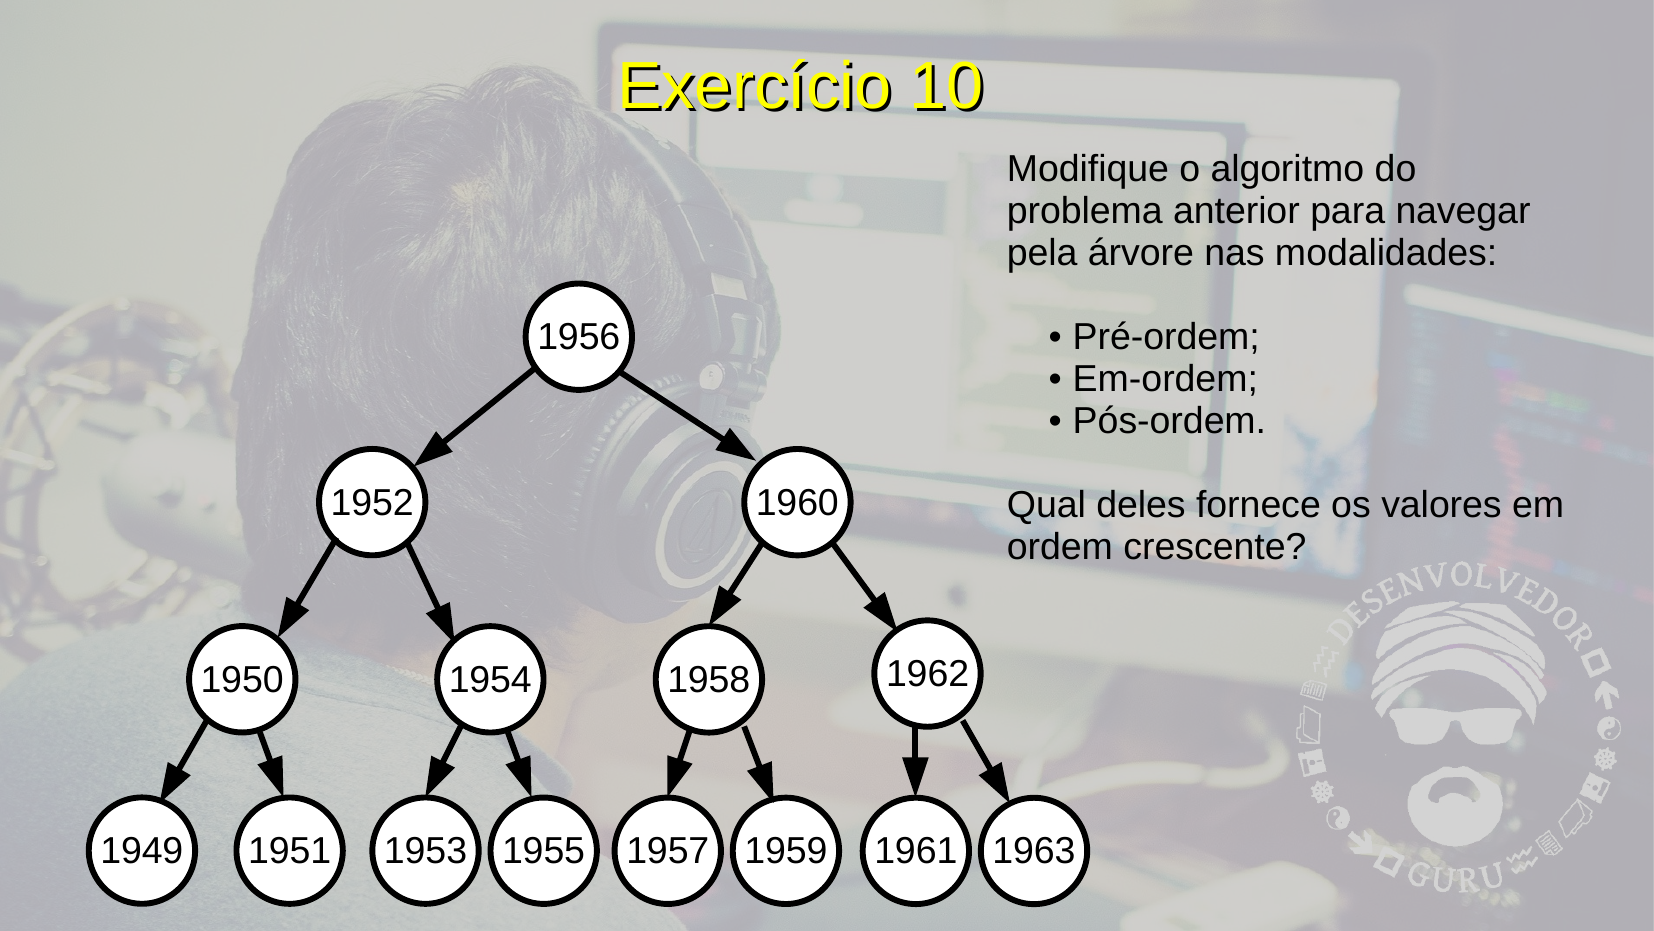

Exercício 10
Modifique o algoritmo do problema anterior para navegar pela árvore nas modalidades:
 • Pré-ordem;
 • Em-ordem;
 • Pós-ordem.
Qual deles fornece os valores em ordem crescente?
1956
1952
1960
1962
1950
1954
1958
1949
1951
1953
1955
1957
1959
1961
1963